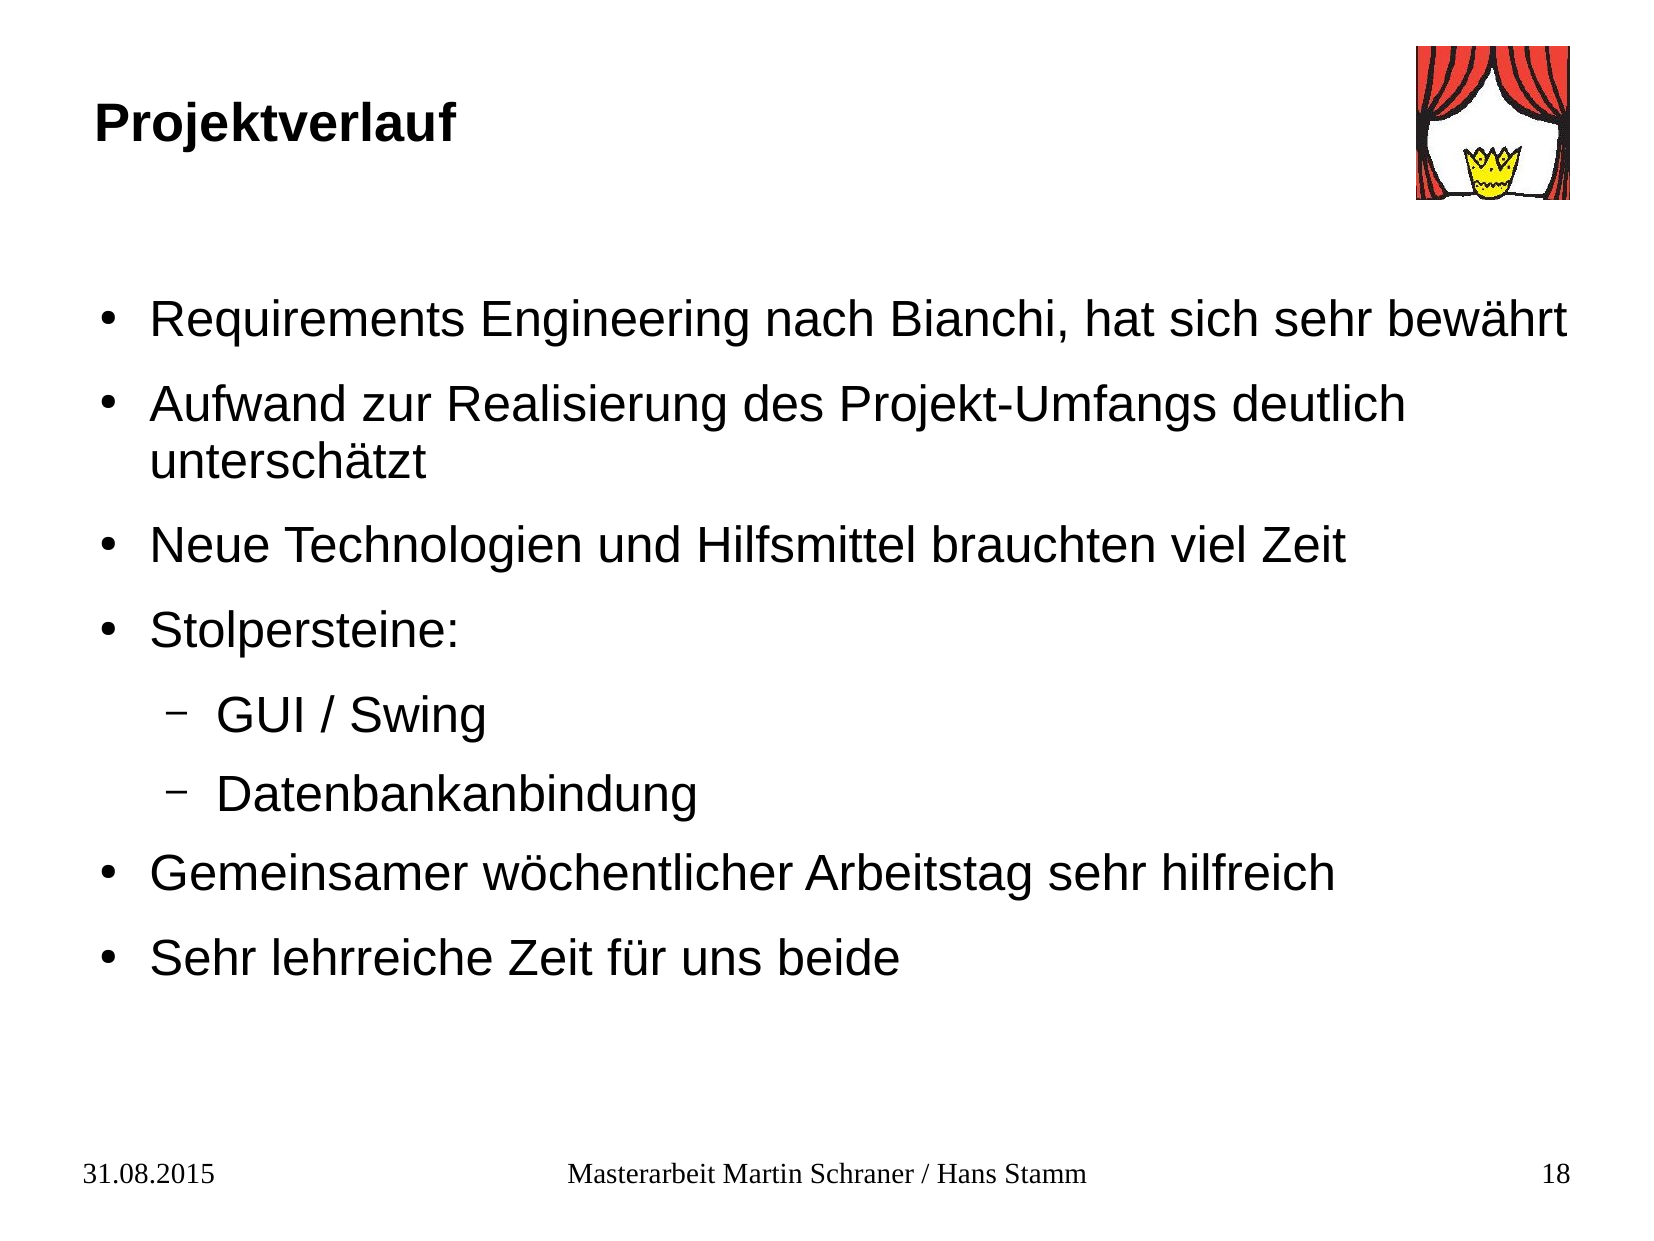

# Projektverlauf
Requirements Engineering nach Bianchi, hat sich sehr bewährt
Aufwand zur Realisierung des Projekt-Umfangs deutlich unterschätzt
Neue Technologien und Hilfsmittel brauchten viel Zeit
Stolpersteine:
GUI / Swing
Datenbankanbindung
Gemeinsamer wöchentlicher Arbeitstag sehr hilfreich
Sehr lehrreiche Zeit für uns beide
31.08.2015
18